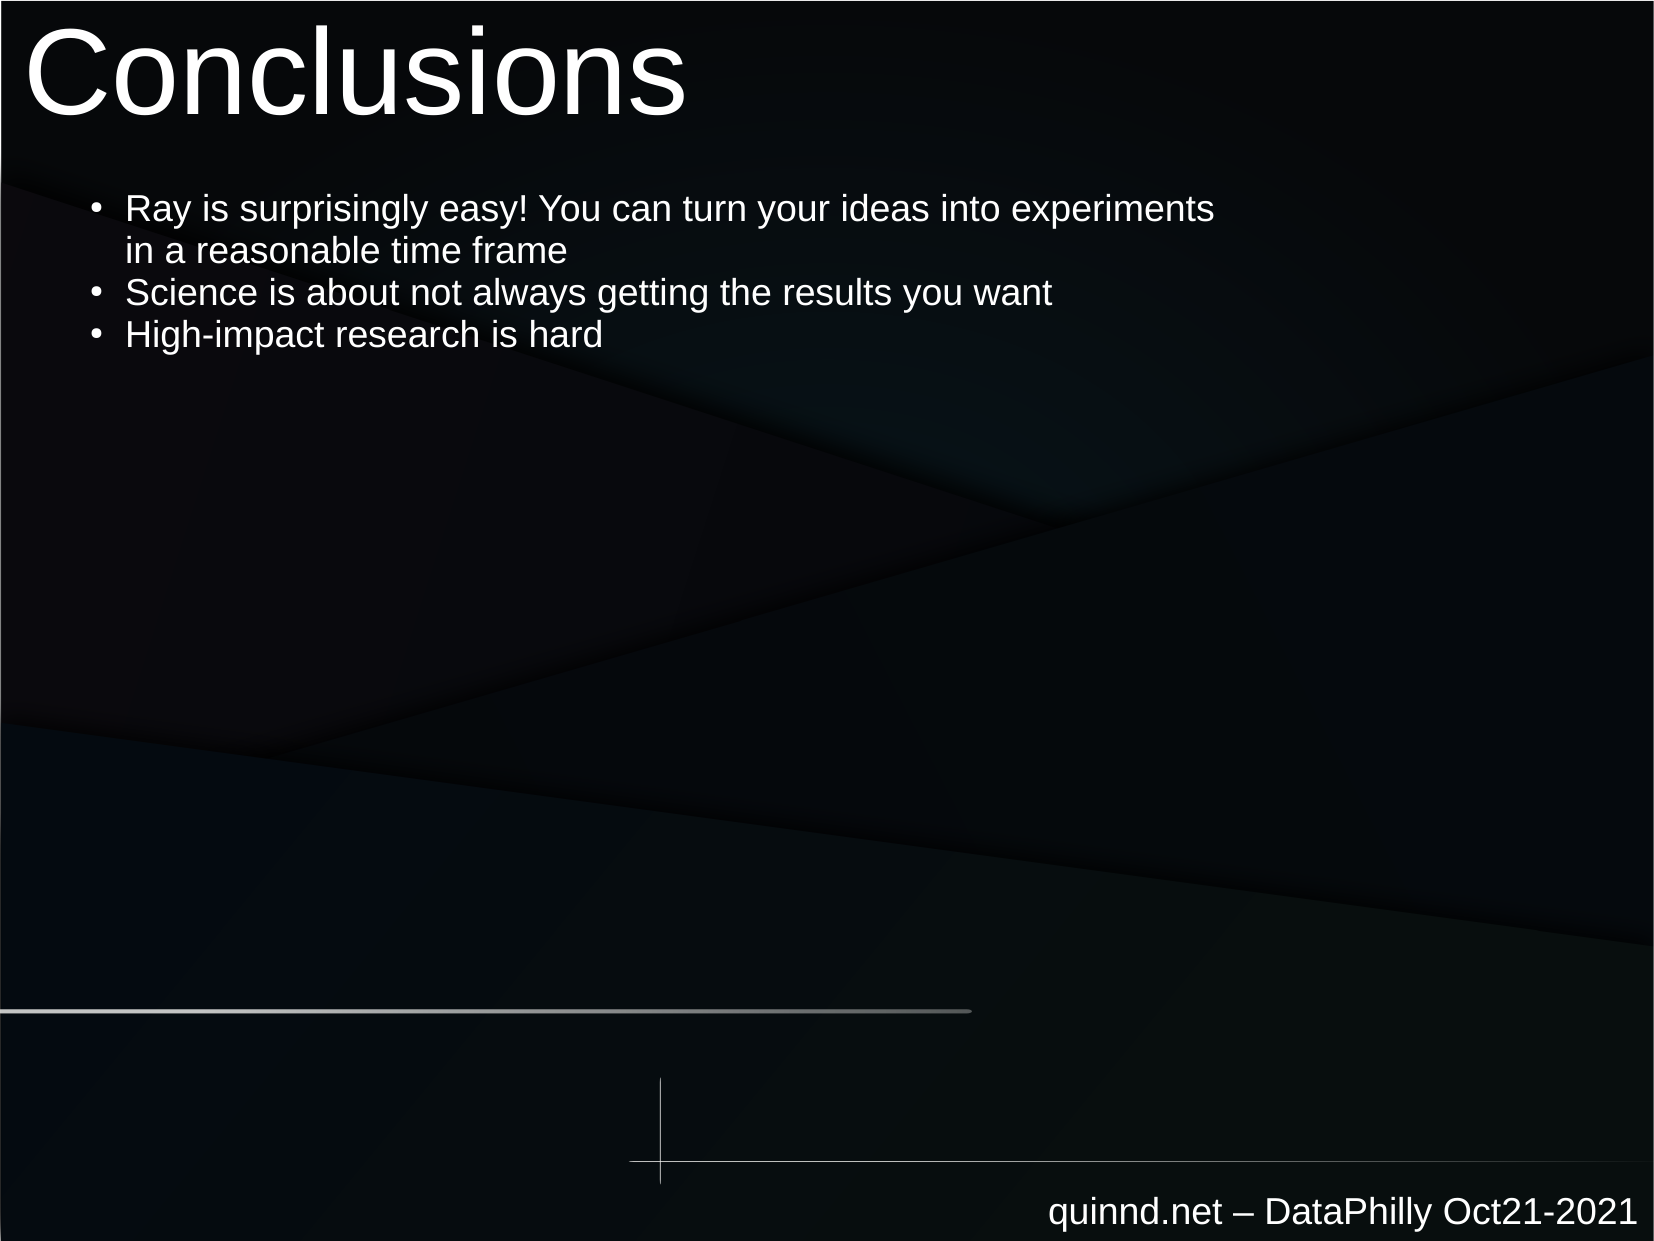

# Conclusions
Ray is surprisingly easy! You can turn your ideas into experiments in a reasonable time frame
Science is about not always getting the results you want
High-impact research is hard